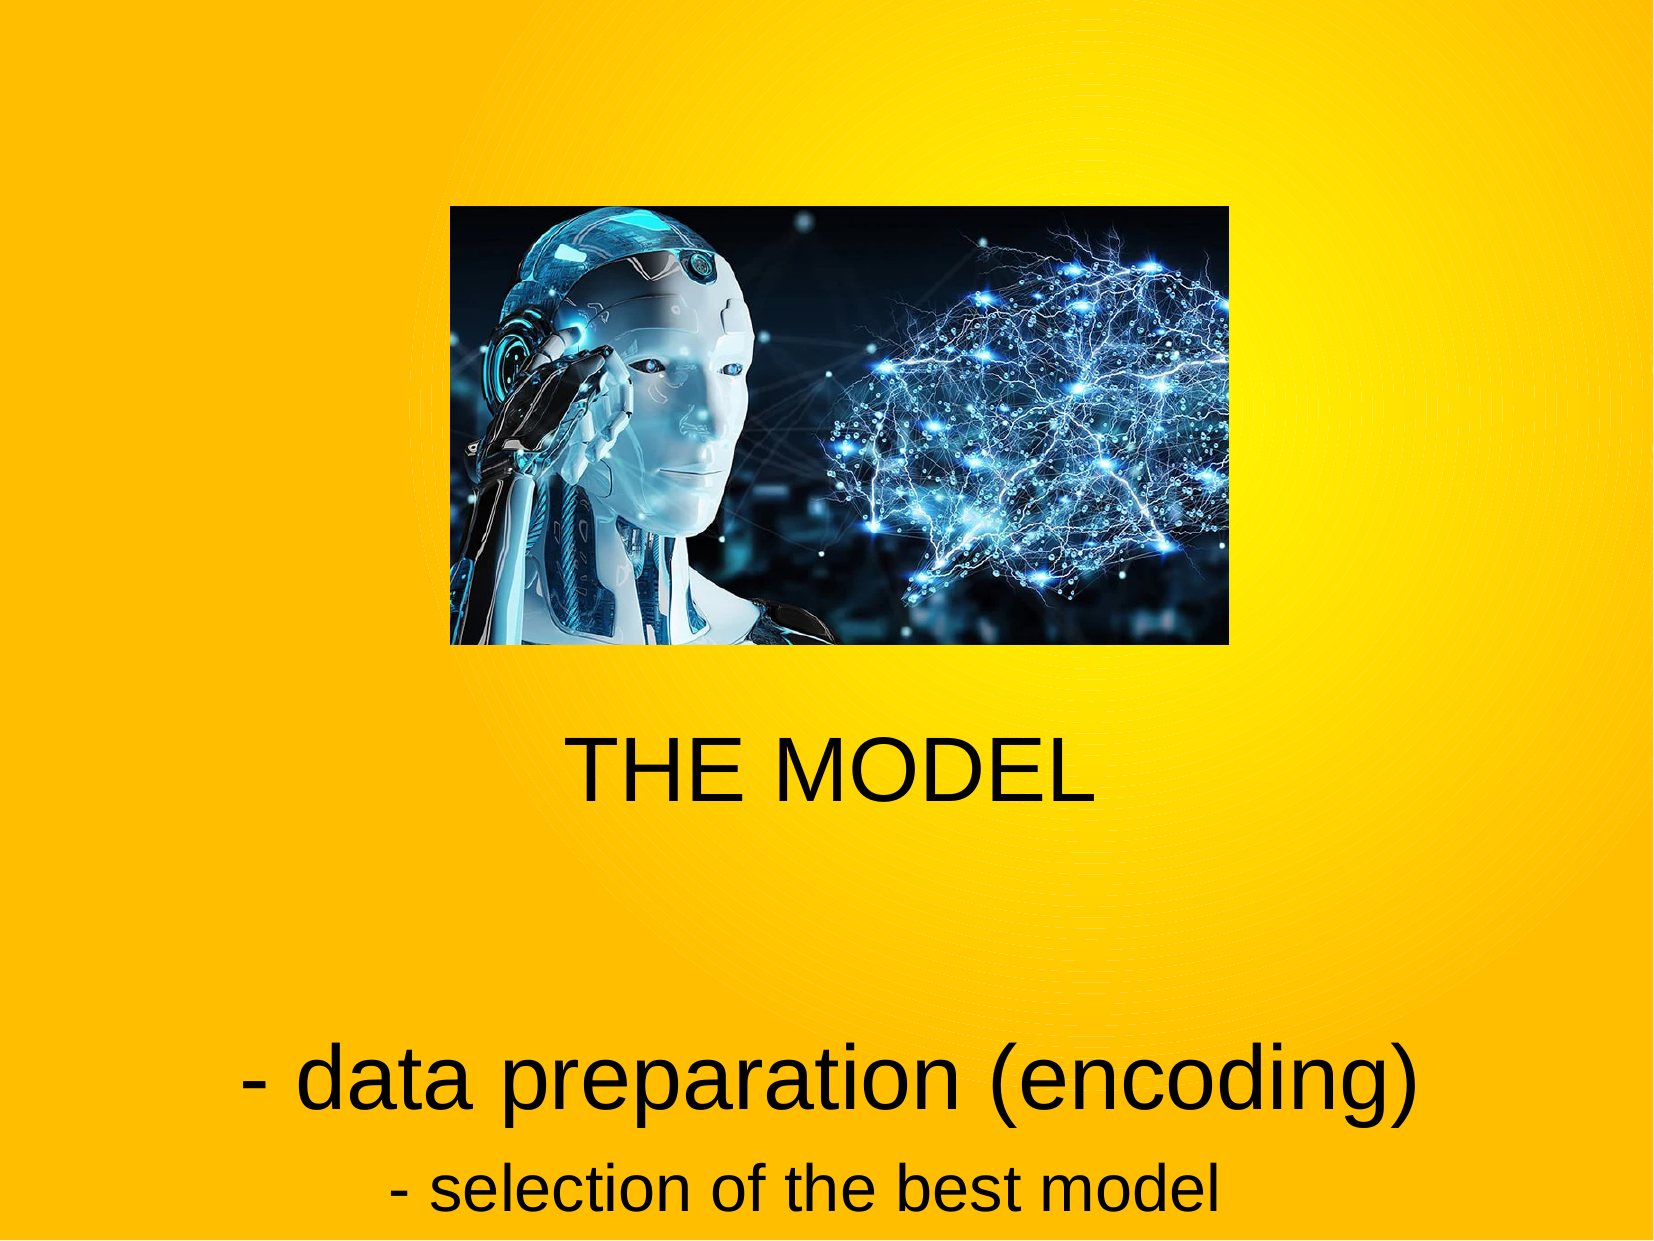

# THE MODEL - data preparation (encoding) - selection of the best model